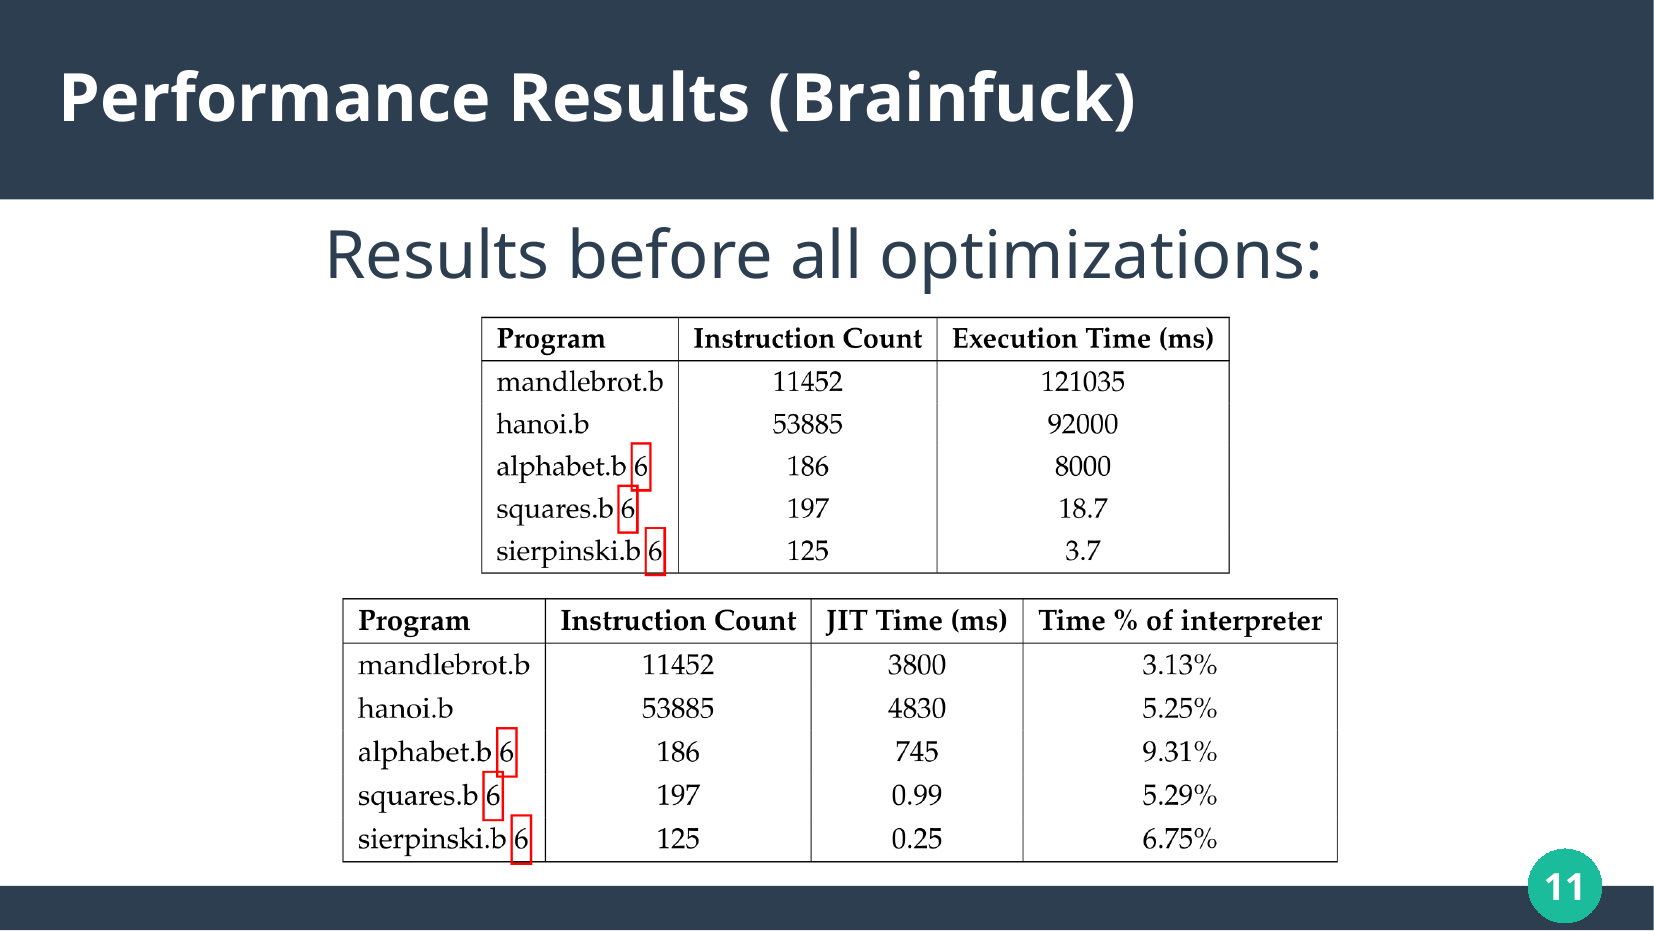

Results before all optimizations:
# Performance Results (Brainfuck)
11